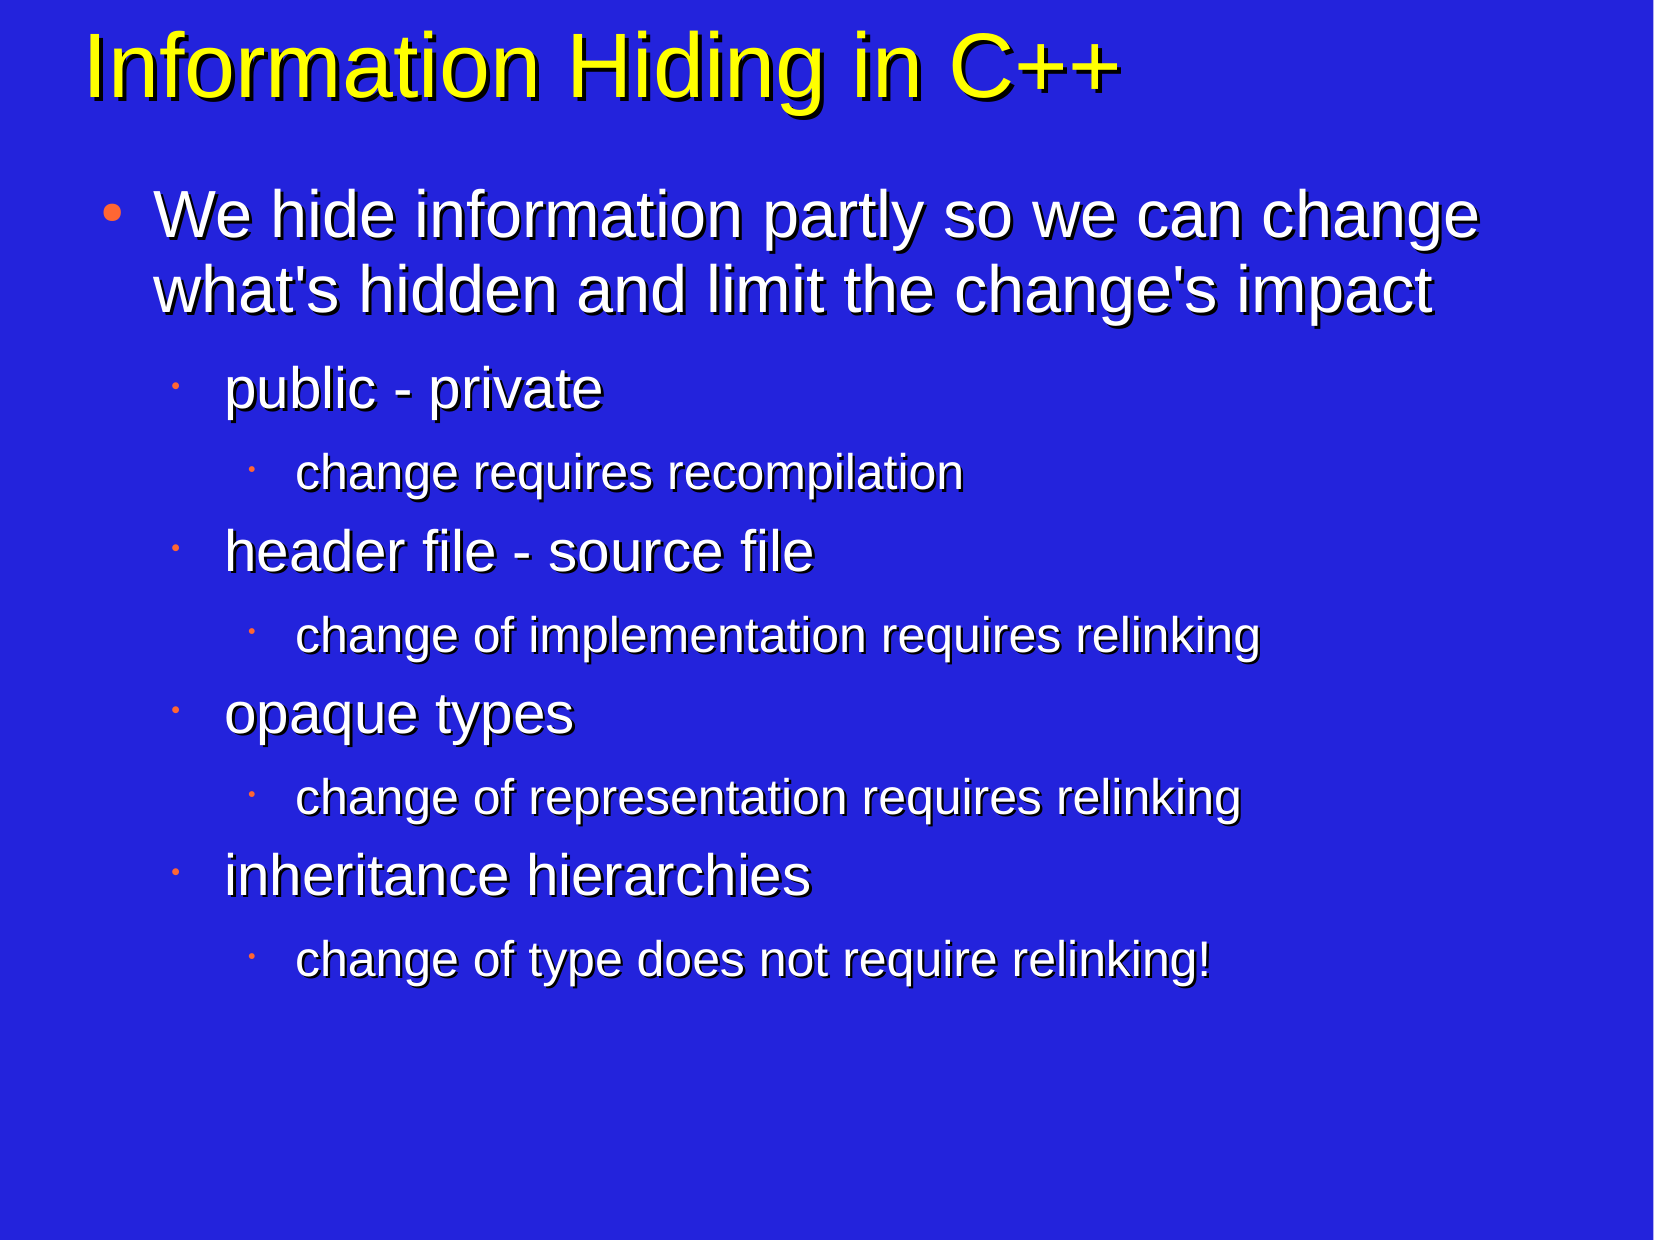

# Information Hiding in C++
We hide information partly so we can change what's hidden and limit the change's impact
public - private
change requires recompilation
header file - source file
change of implementation requires relinking
opaque types
change of representation requires relinking
inheritance hierarchies
change of type does not require relinking!